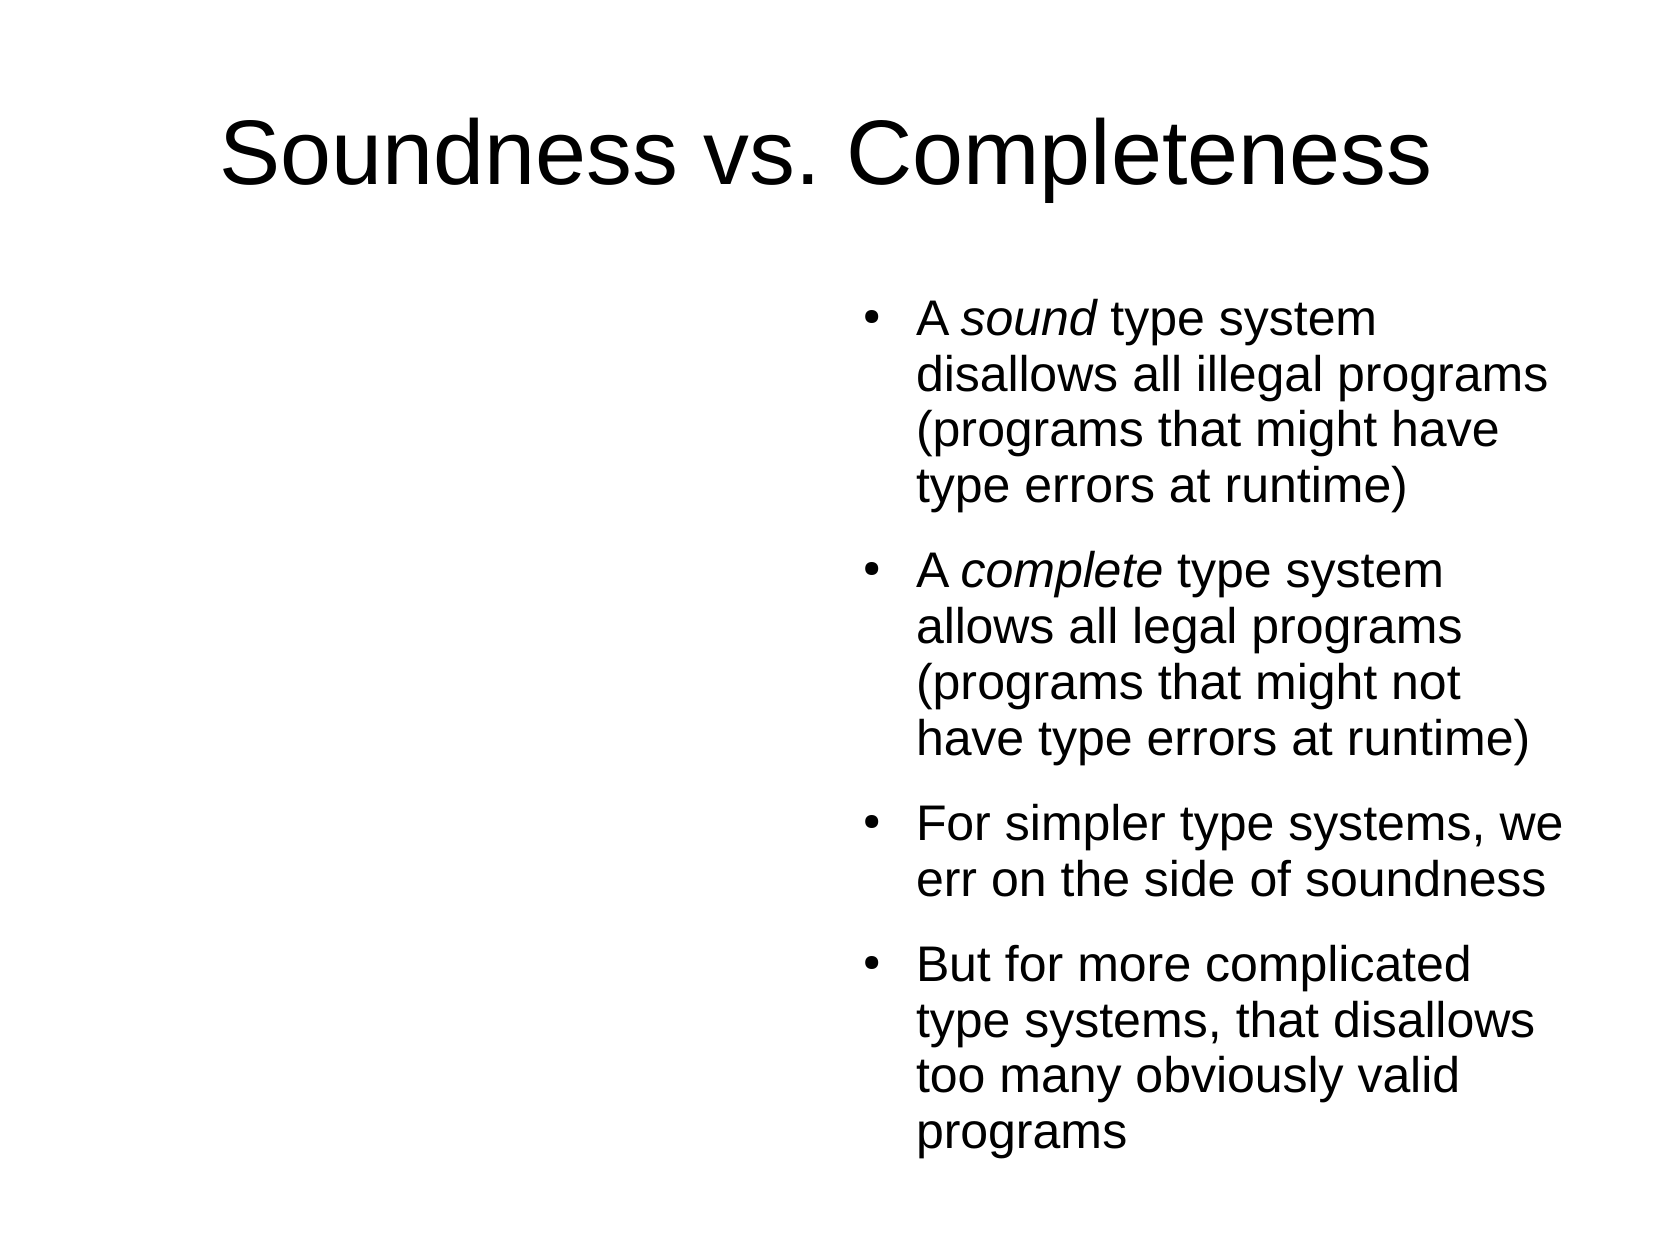

# Soundness vs. Completeness
A sound type system disallows all illegal programs (programs that might have type errors at runtime)
A complete type system allows all legal programs (programs that might not have type errors at runtime)
For simpler type systems, we err on the side of soundness
But for more complicated type systems, that disallows too many obviously valid programs